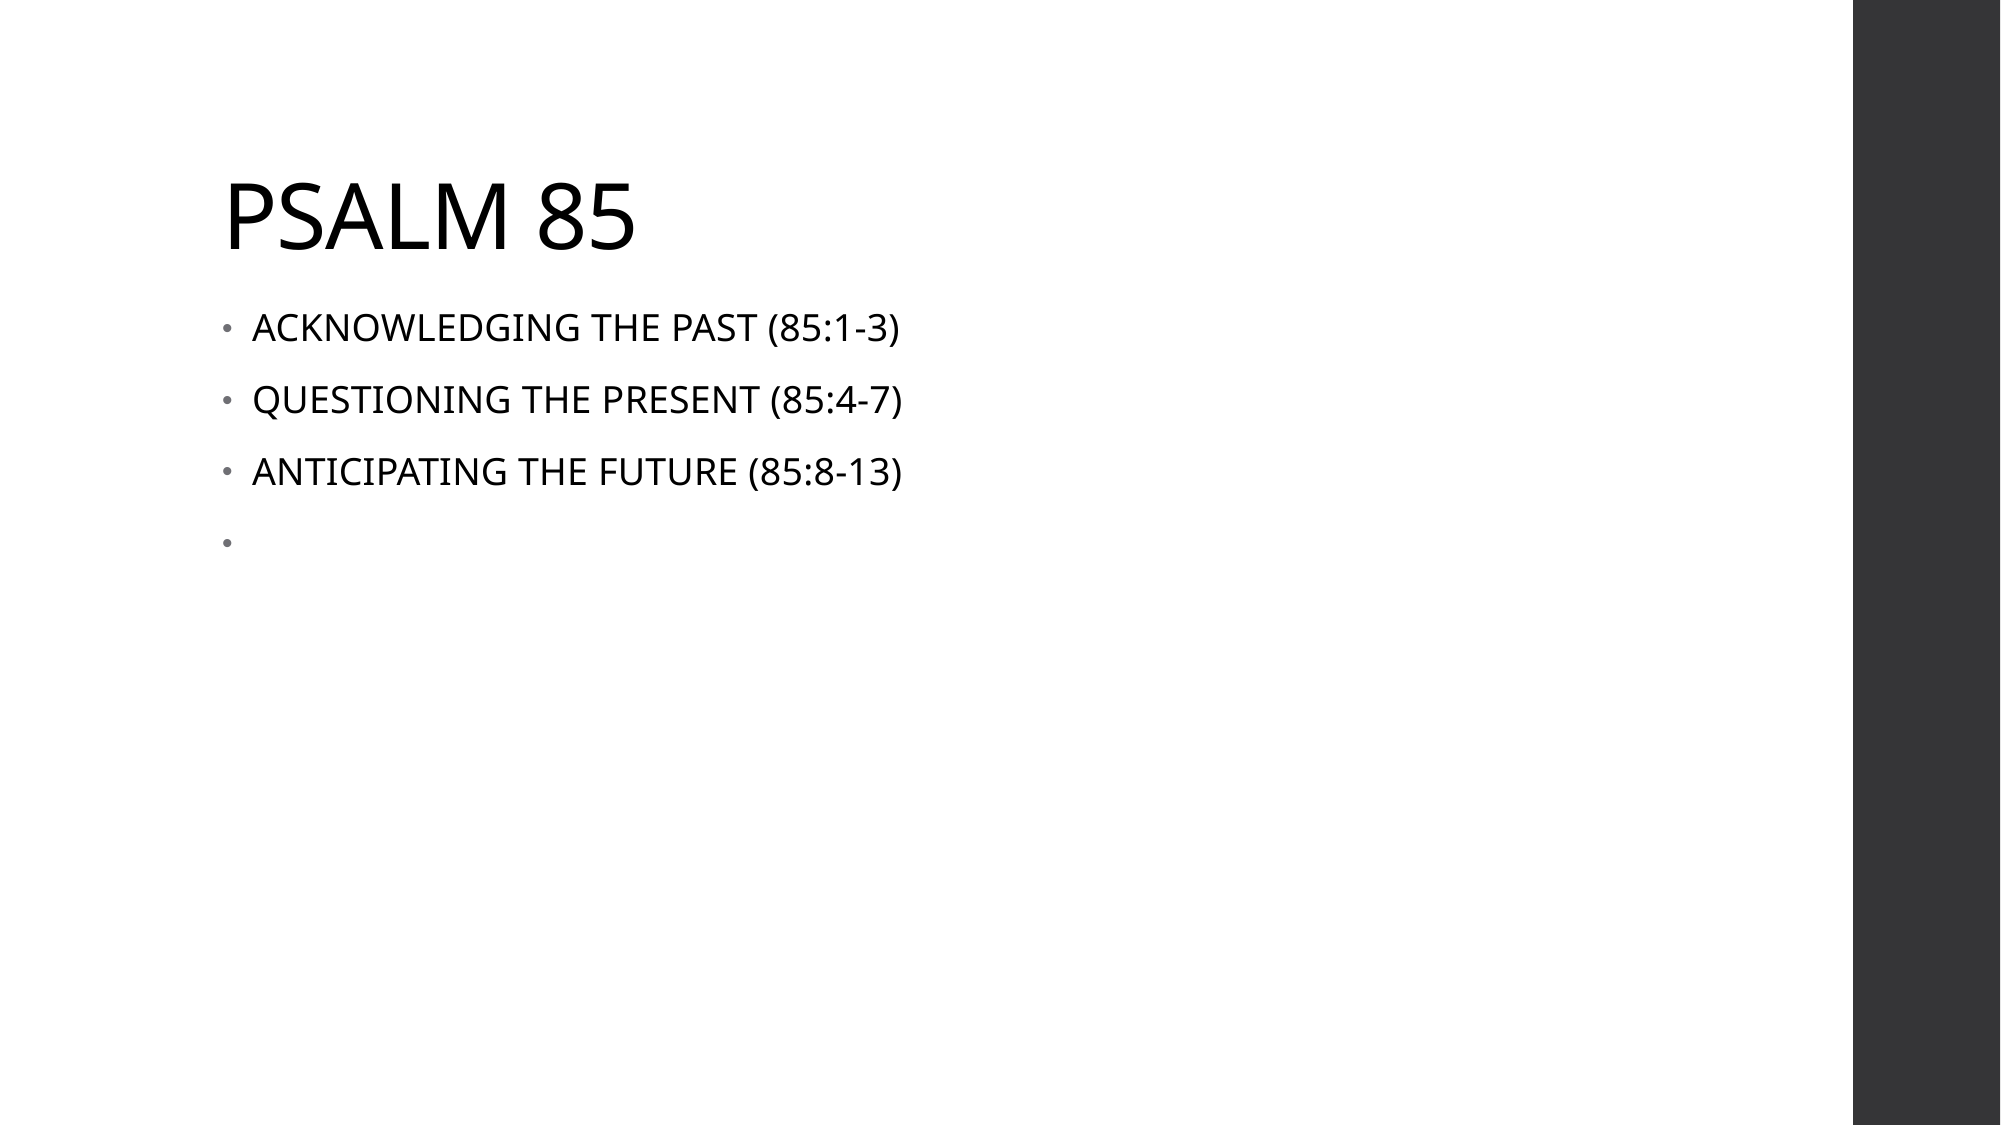

# PSALM 85
ACKNOWLEDGING THE PAST (85:1-3)
QUESTIONING THE PRESENT (85:4-7)
ANTICIPATING THE FUTURE (85:8-13)